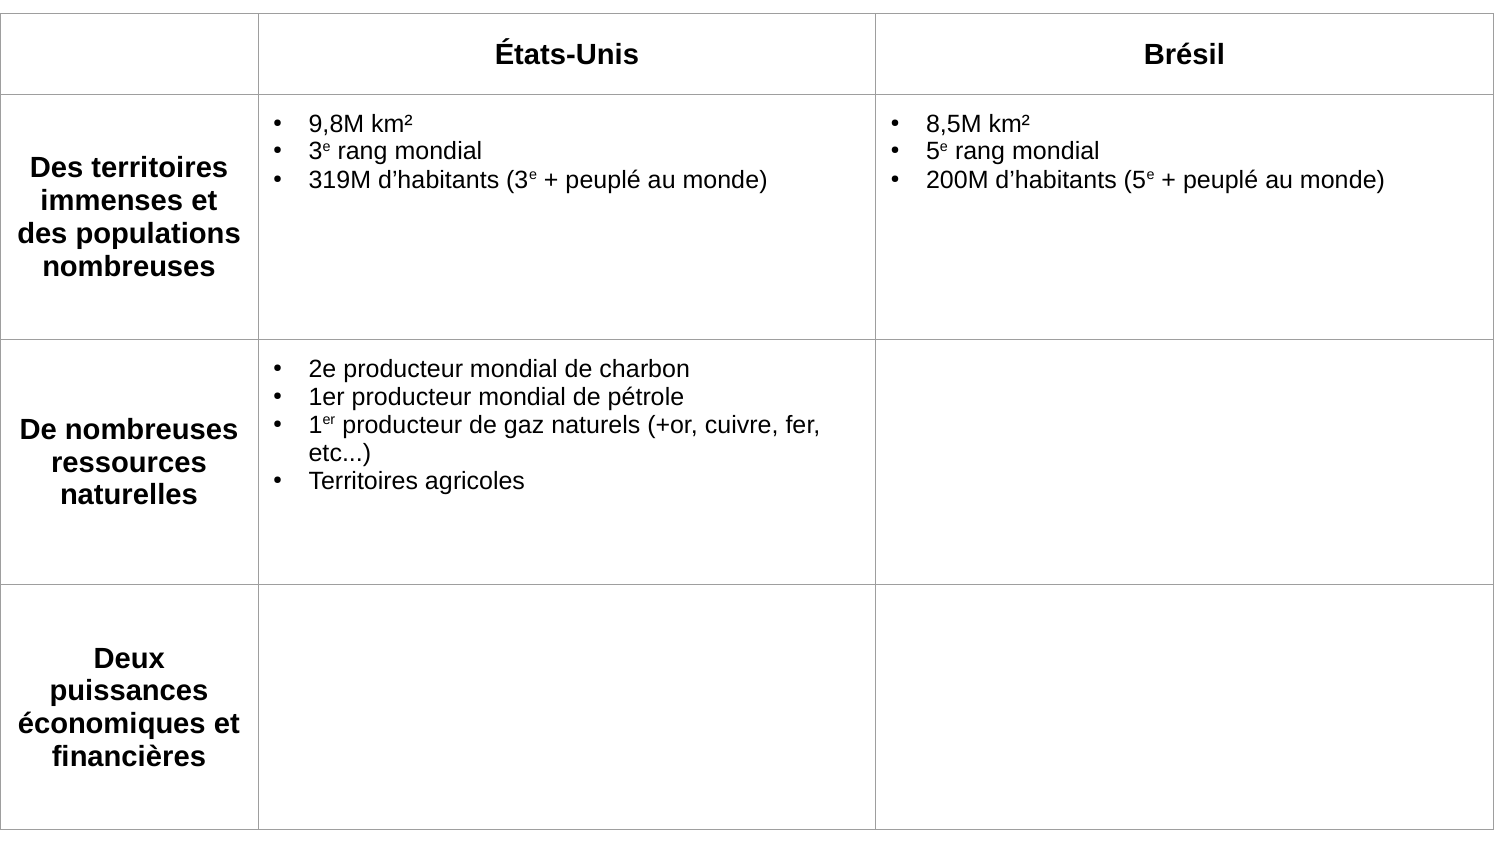

| | États-Unis | Brésil |
| --- | --- | --- |
| Des territoires immenses et des populations nombreuses | 9,8M km² 3e rang mondial 319M d’habitants (3e + peuplé au monde) | 8,5M km² 5e rang mondial 200M d’habitants (5e + peuplé au monde) |
| De nombreuses ressources naturelles | 2e producteur mondial de charbon 1er producteur mondial de pétrole 1er producteur de gaz naturels (+or, cuivre, fer, etc...) Territoires agricoles | |
| Deux puissances économiques et financières | | |